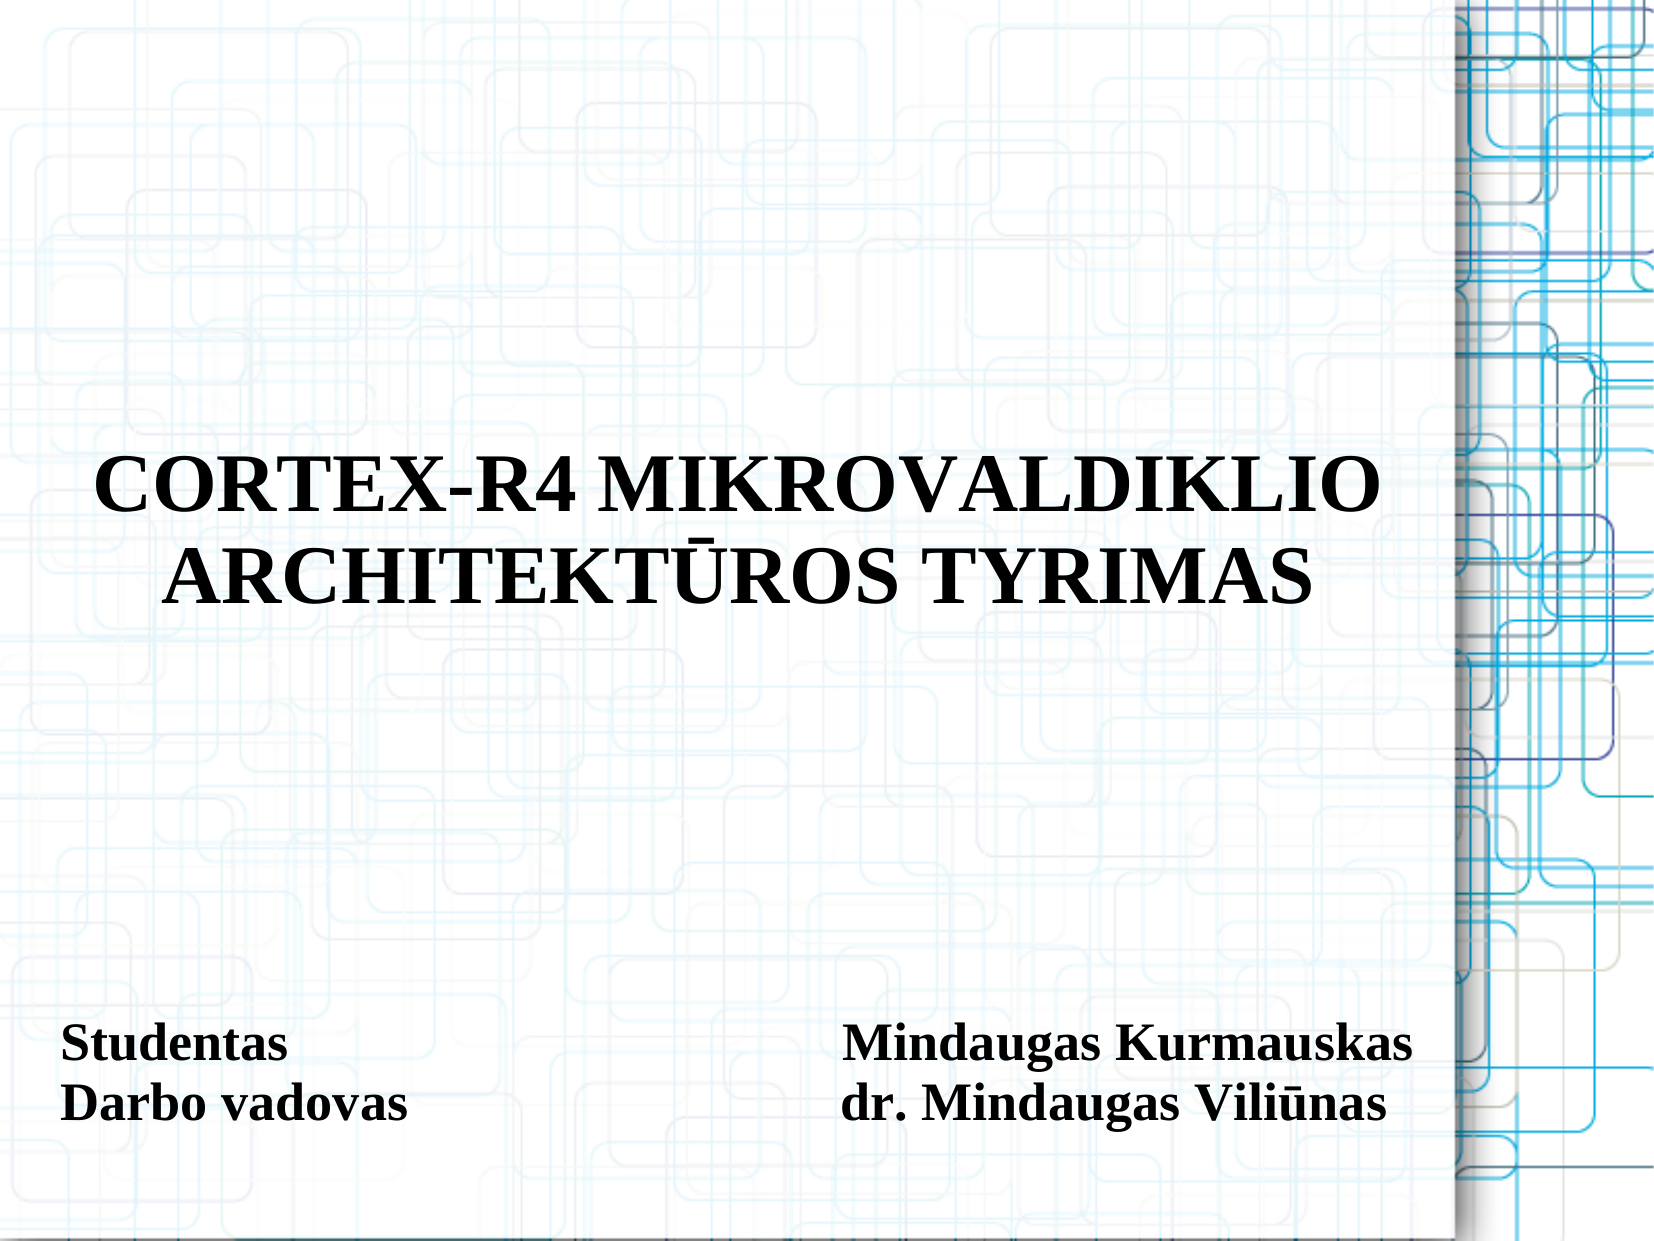

# CORTEX-R4 MIKROVALDIKLIO ARCHITEKTŪROS TYRIMAS
Studentas Mindaugas Kurmauskas
Darbo vadovas dr. Mindaugas Viliūnas